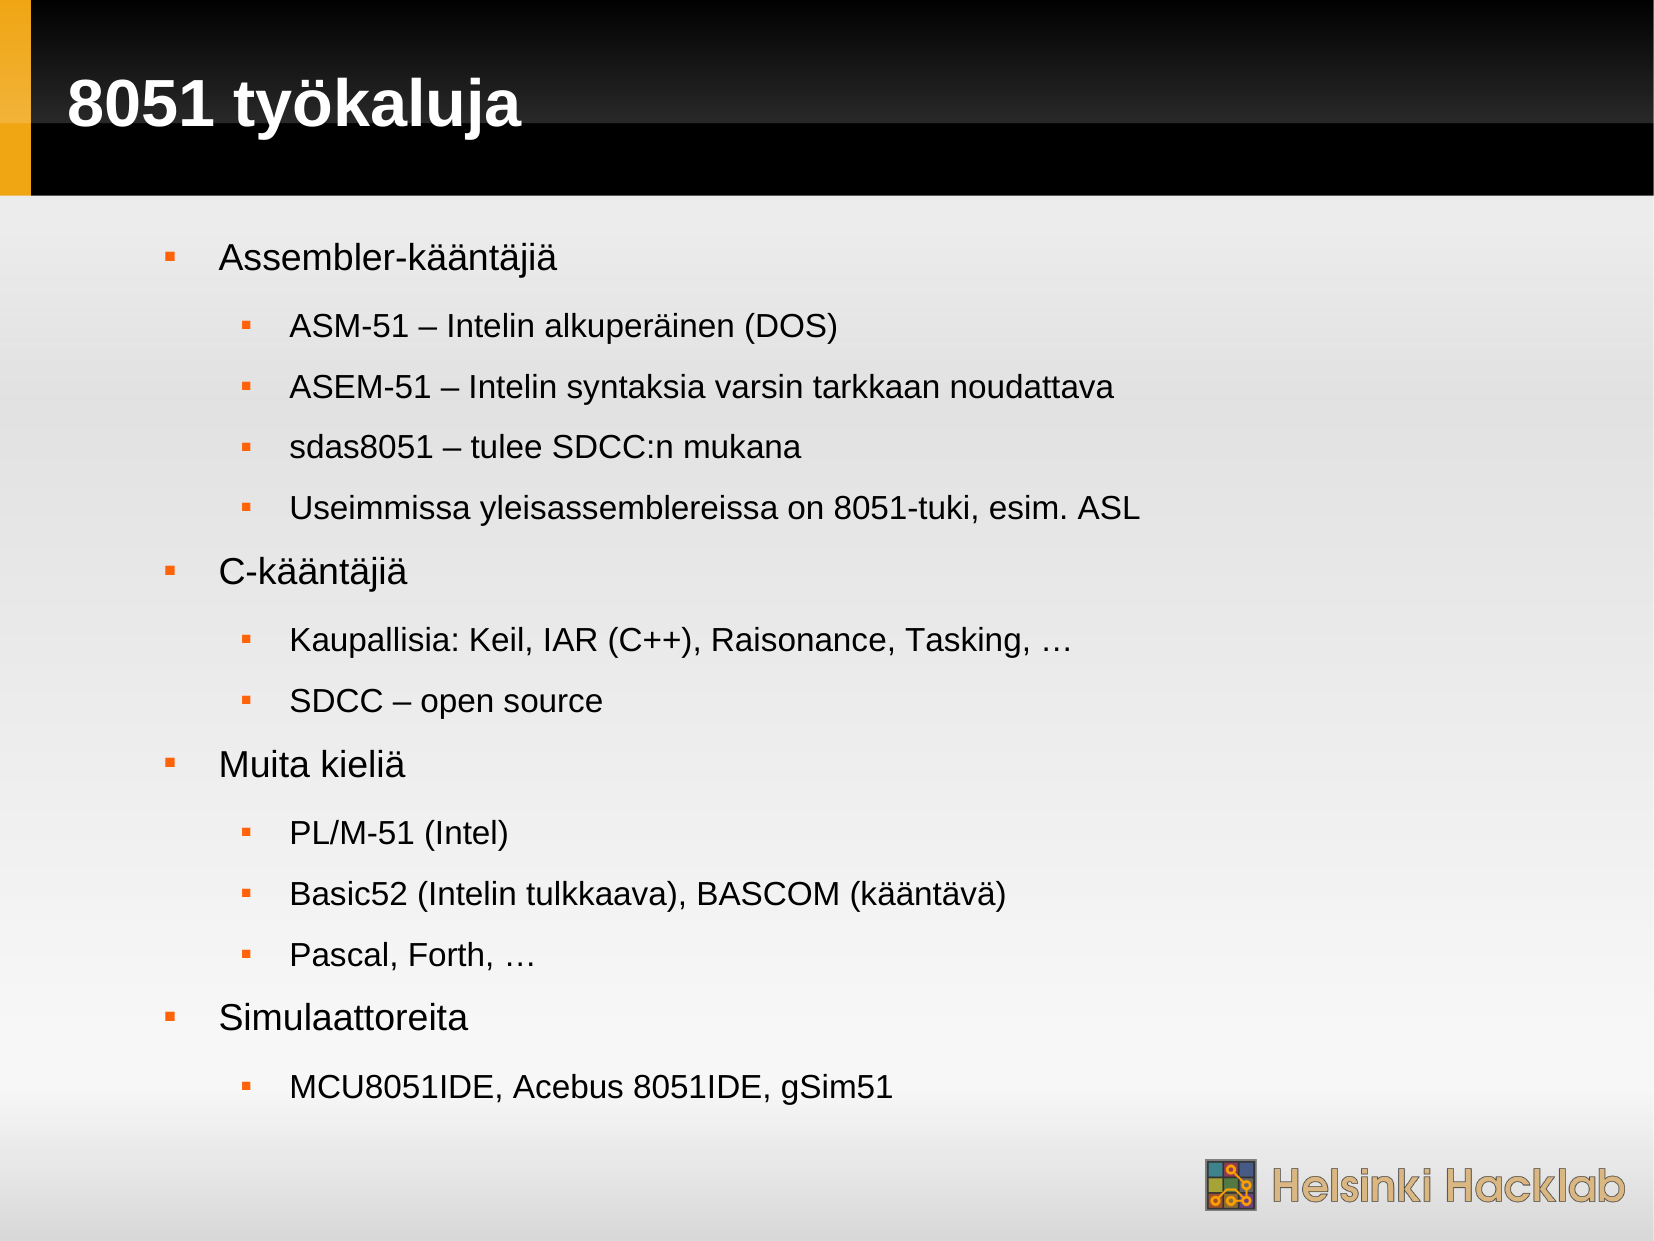

# 8051 työkaluja
Assembler-kääntäjiä
ASM-51 – Intelin alkuperäinen (DOS)
ASEM-51 – Intelin syntaksia varsin tarkkaan noudattava
sdas8051 – tulee SDCC:n mukana
Useimmissa yleisassemblereissa on 8051-tuki, esim. ASL
C-kääntäjiä
Kaupallisia: Keil, IAR (C++), Raisonance, Tasking, …
SDCC – open source
Muita kieliä
PL/M-51 (Intel)
Basic52 (Intelin tulkkaava), BASCOM (kääntävä)
Pascal, Forth, …
Simulaattoreita
MCU8051IDE, Acebus 8051IDE, gSim51